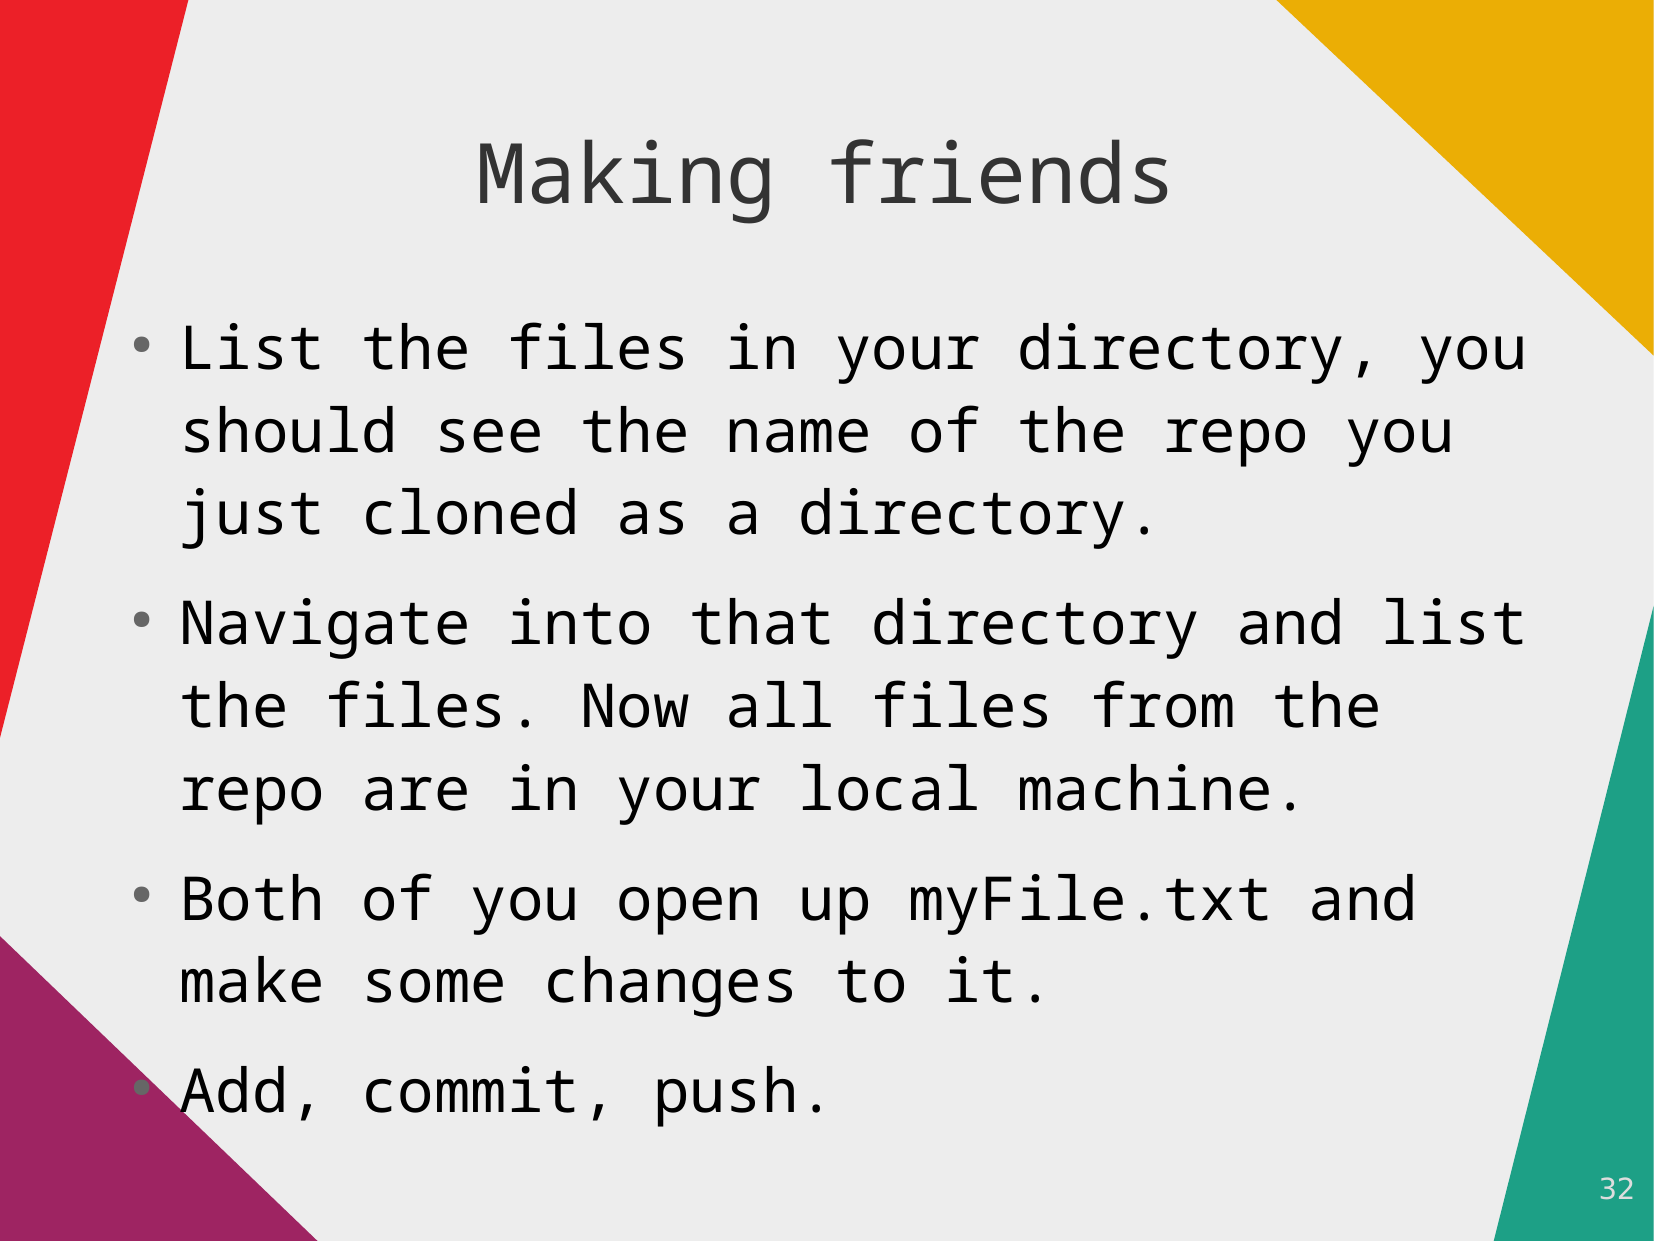

# Making friends
List the files in your directory, you should see the name of the repo you just cloned as a directory.
Navigate into that directory and list the files. Now all files from the repo are in your local machine.
Both of you open up myFile.txt and make some changes to it.
Add, commit, push.
32